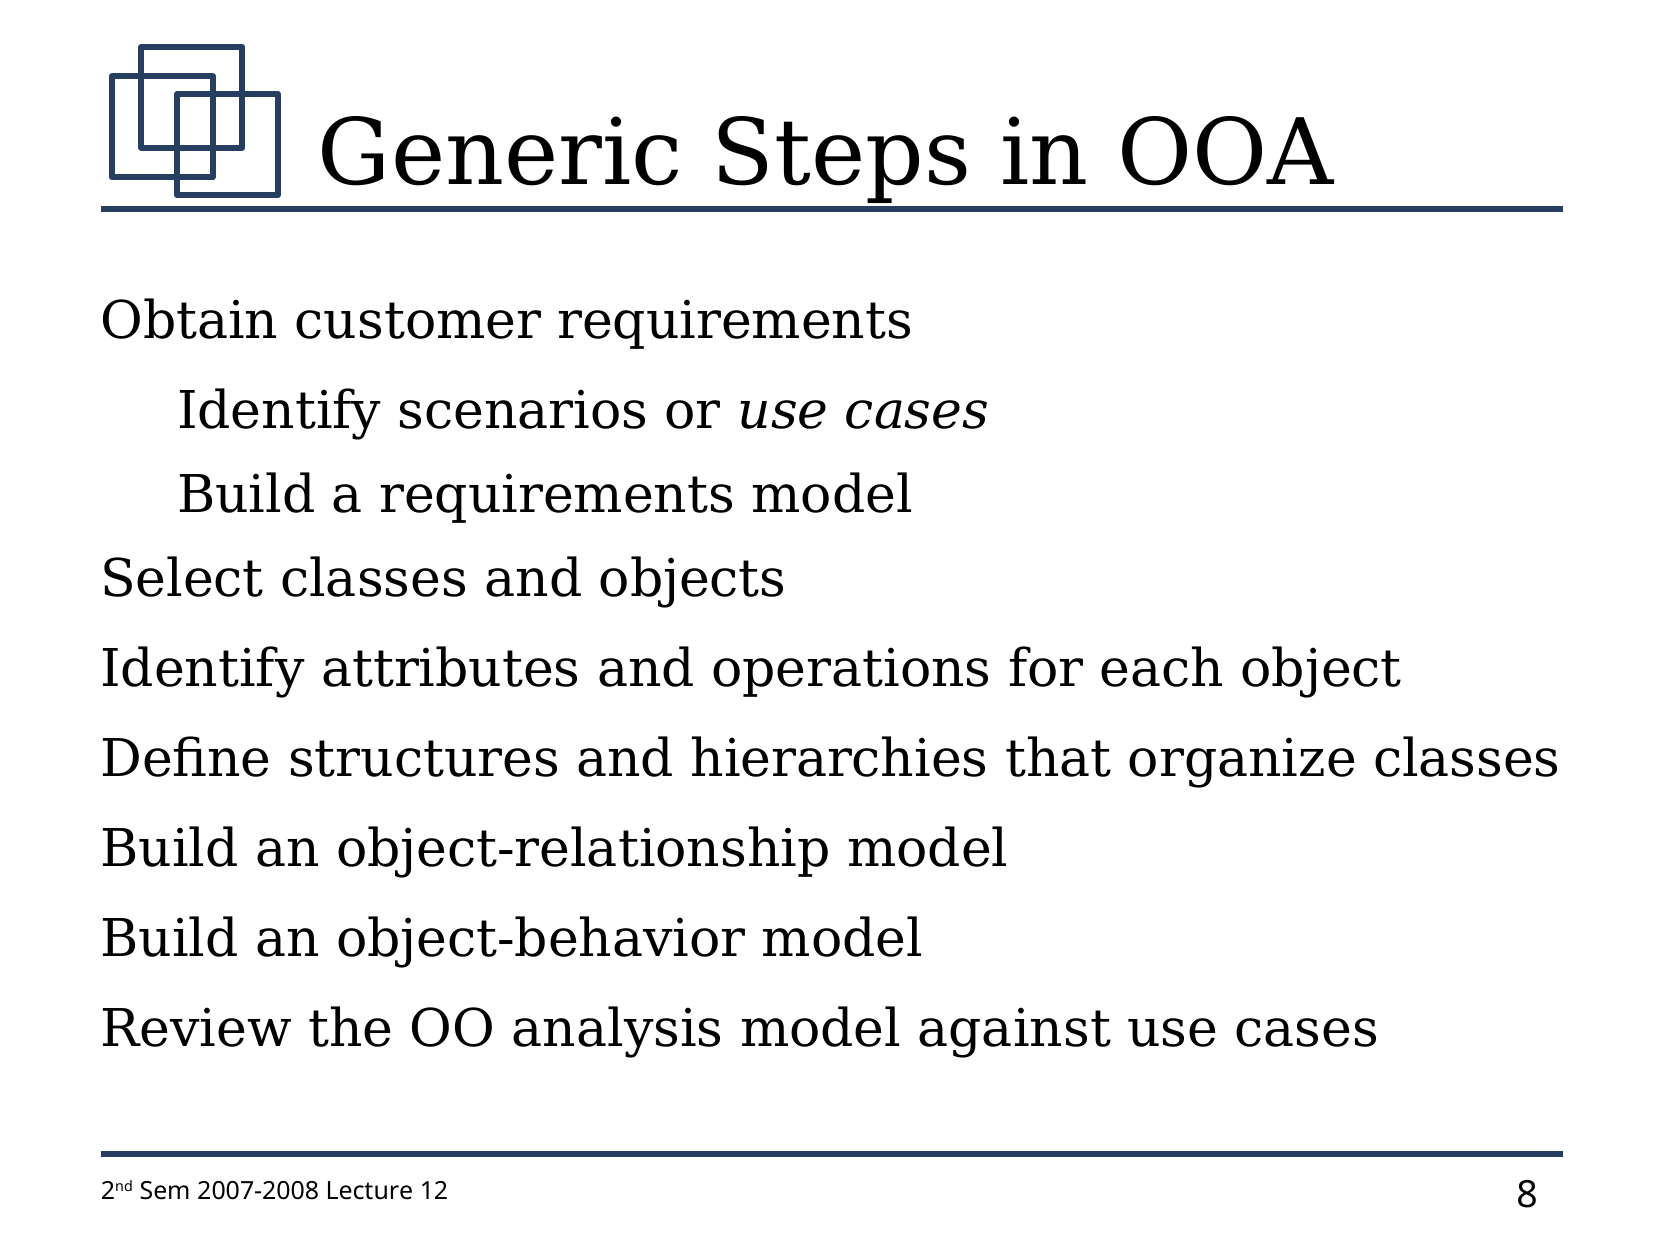

# Generic Steps in OOA
Obtain customer requirements
Identify scenarios or use cases
Build a requirements model
Select classes and objects
Identify attributes and operations for each object
Define structures and hierarchies that organize classes
Build an object-relationship model
Build an object-behavior model
Review the OO analysis model against use cases